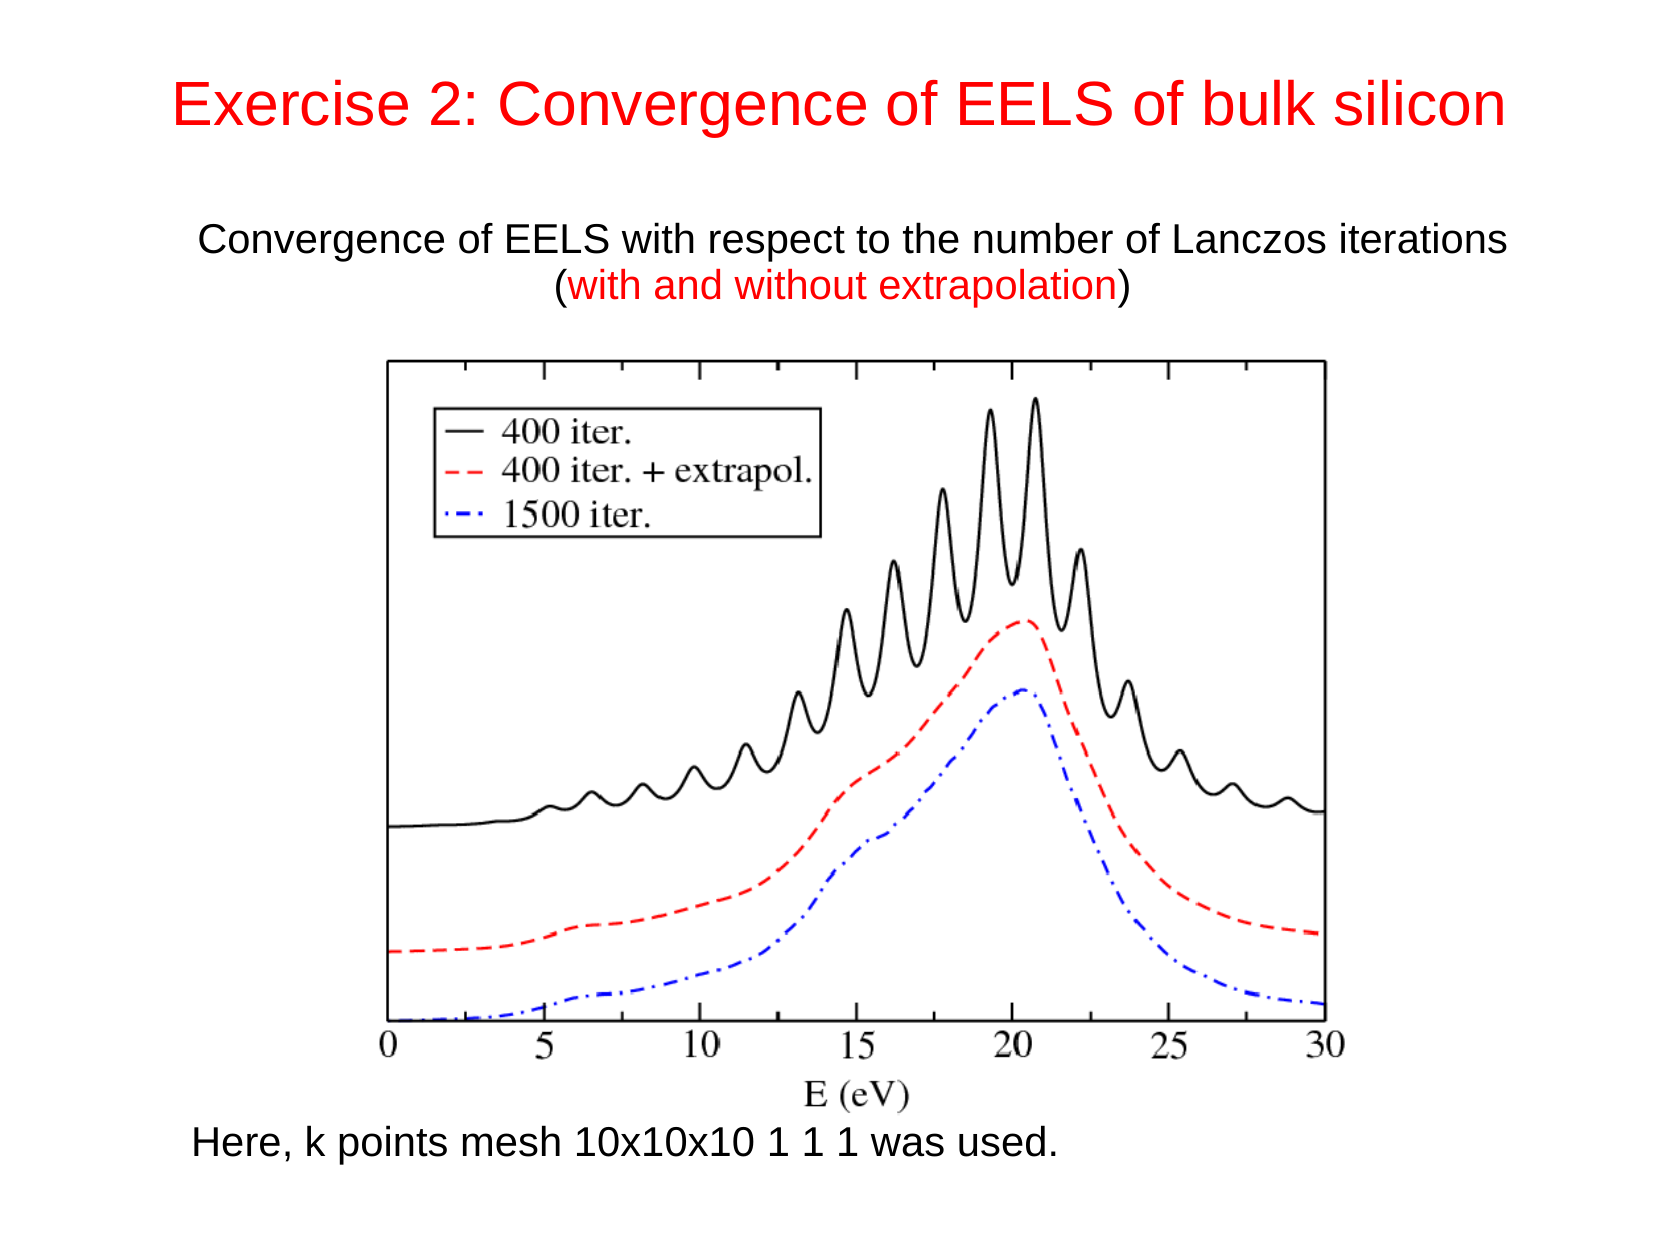

# Exercise 2: Convergence of EELS of bulk silicon
Convergence of EELS with respect to the number of Lanczos iterations (with and without extrapolation)
Here, k points mesh 10x10x10 1 1 1 was used.